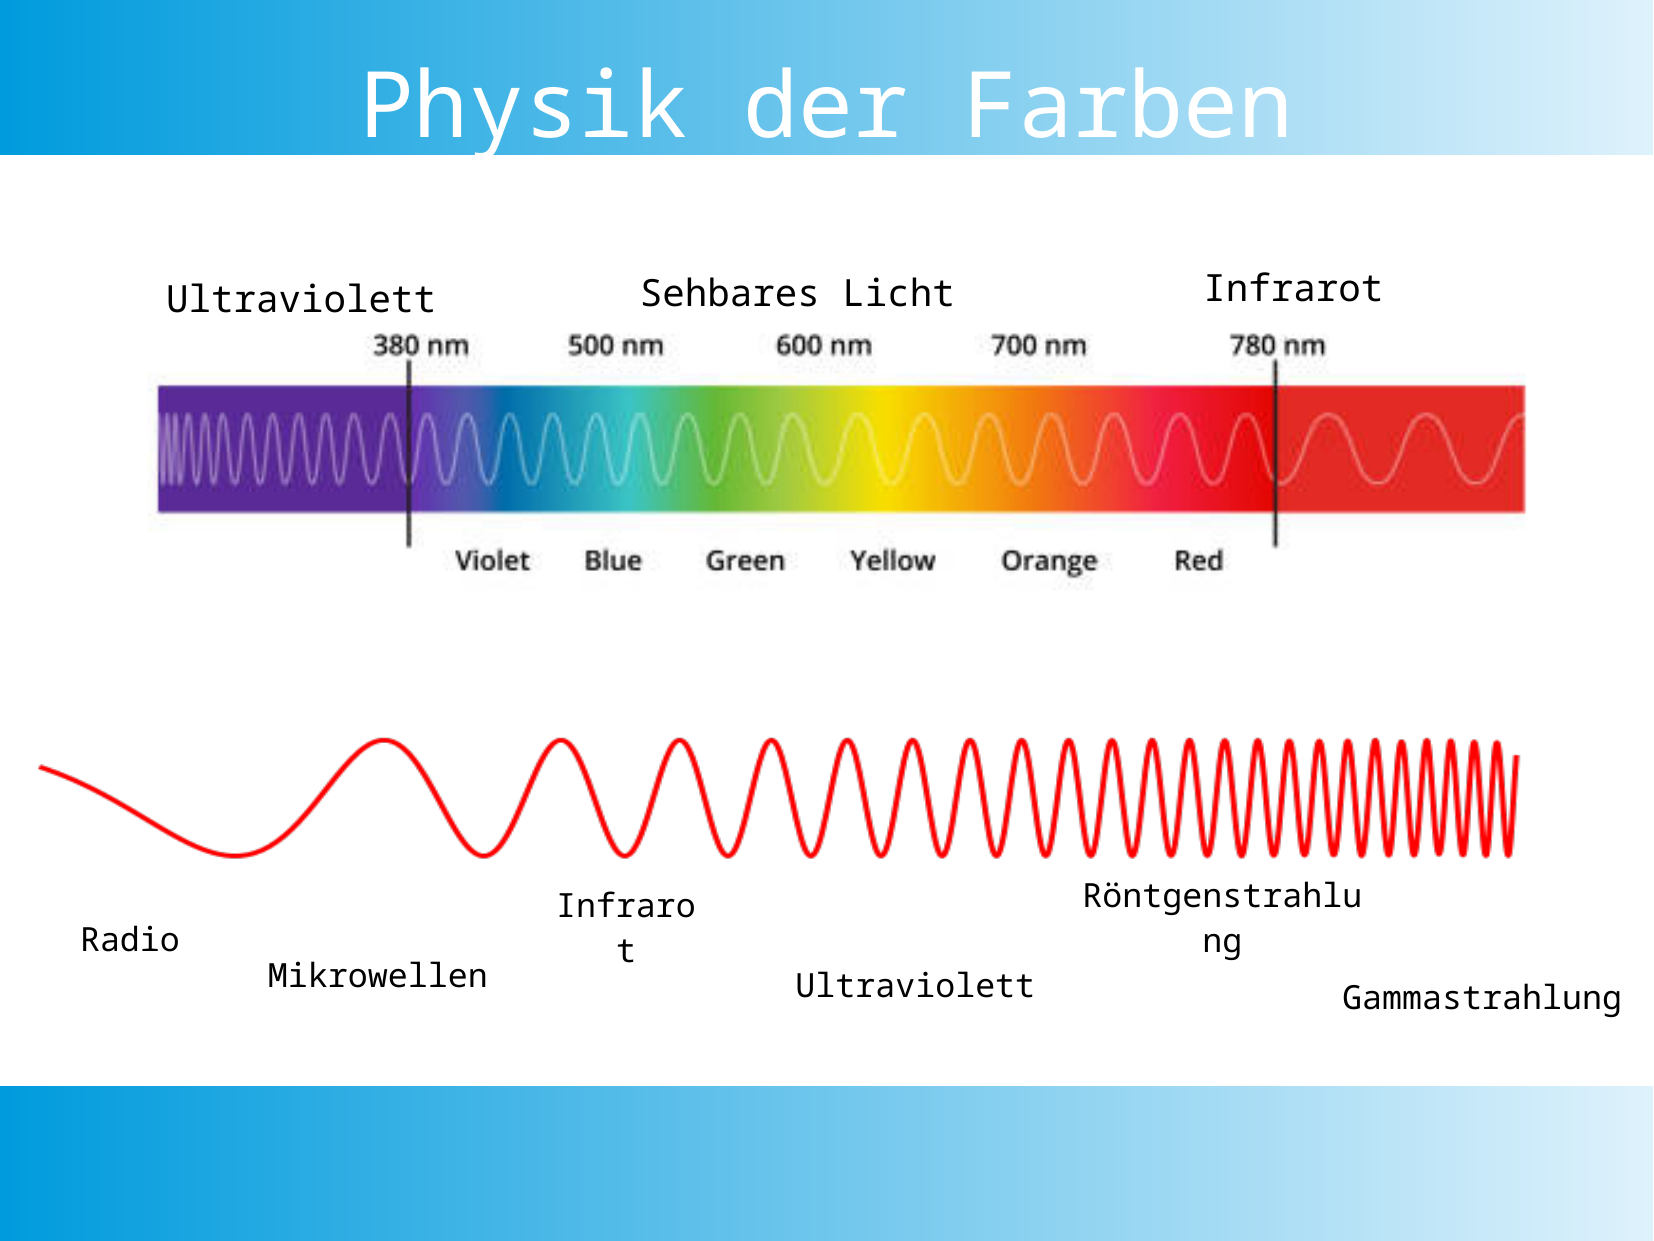

# Physik der Farben
Infrarot
Sehbares Licht
Ultraviolett
Röntgenstrahlung
Infrarot
Radio
Ultraviolett
Mikrowellen
Gammastrahlung